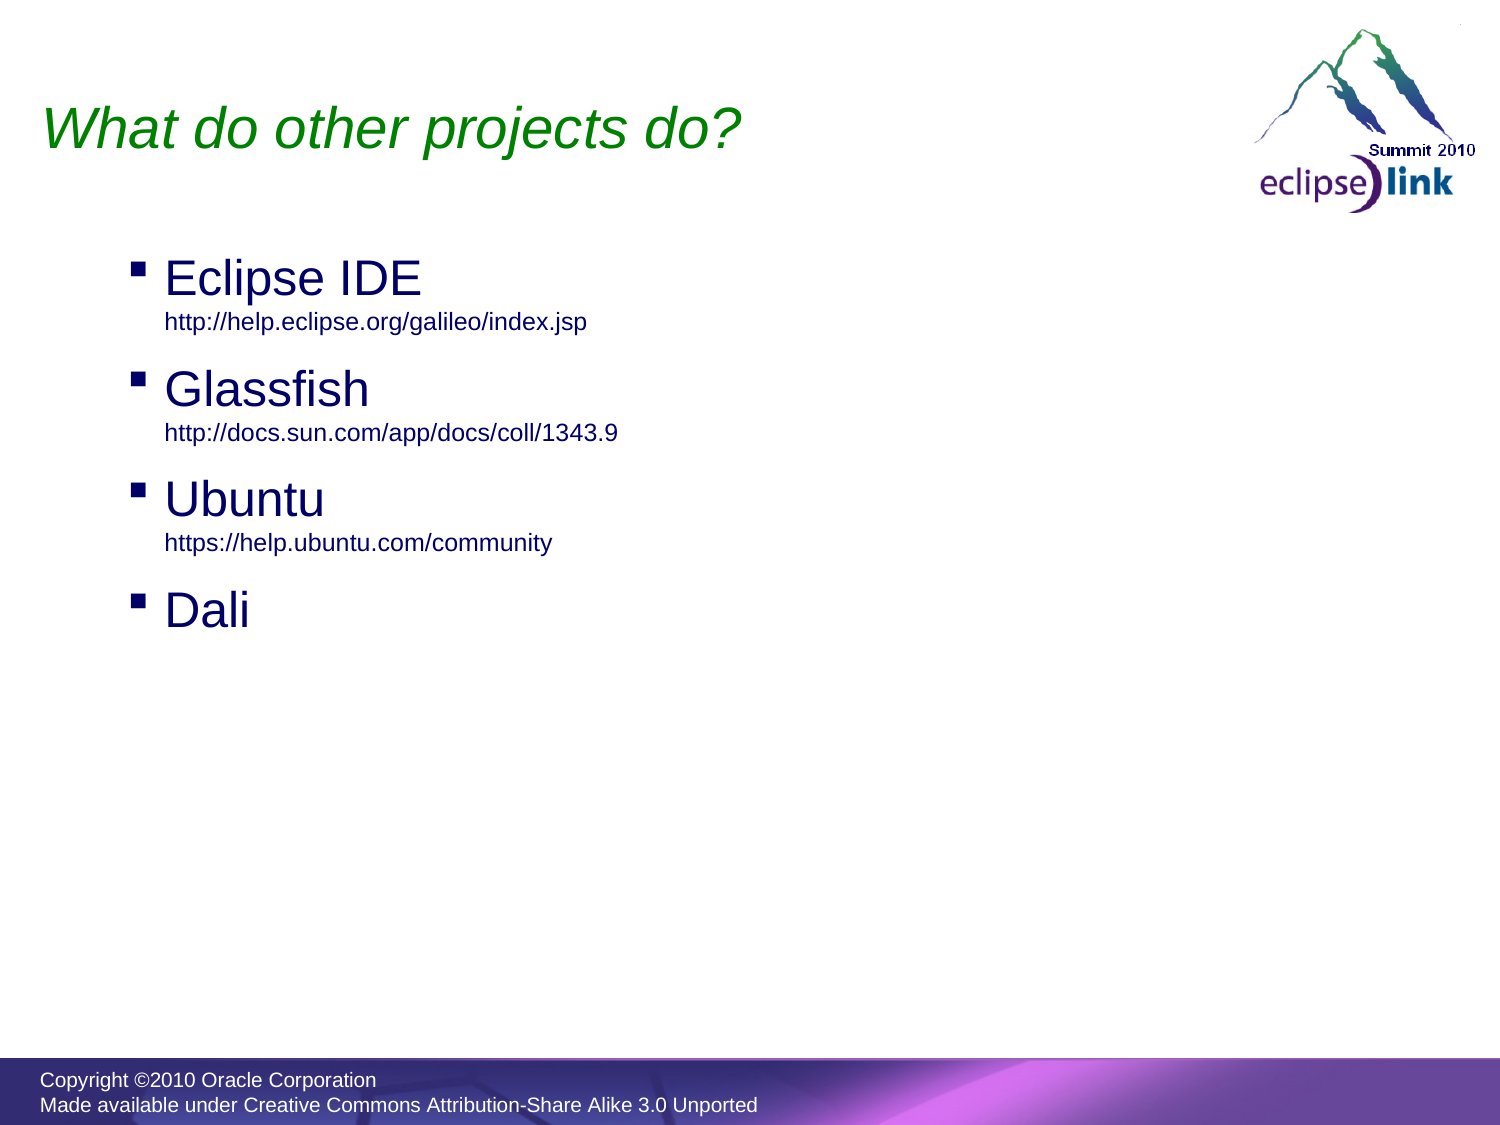

# What do other projects do?
Eclipse IDE
http://help.eclipse.org/galileo/index.jsp
Glassfish
http://docs.sun.com/app/docs/coll/1343.9
Ubuntu
https://help.ubuntu.com/community
Dali